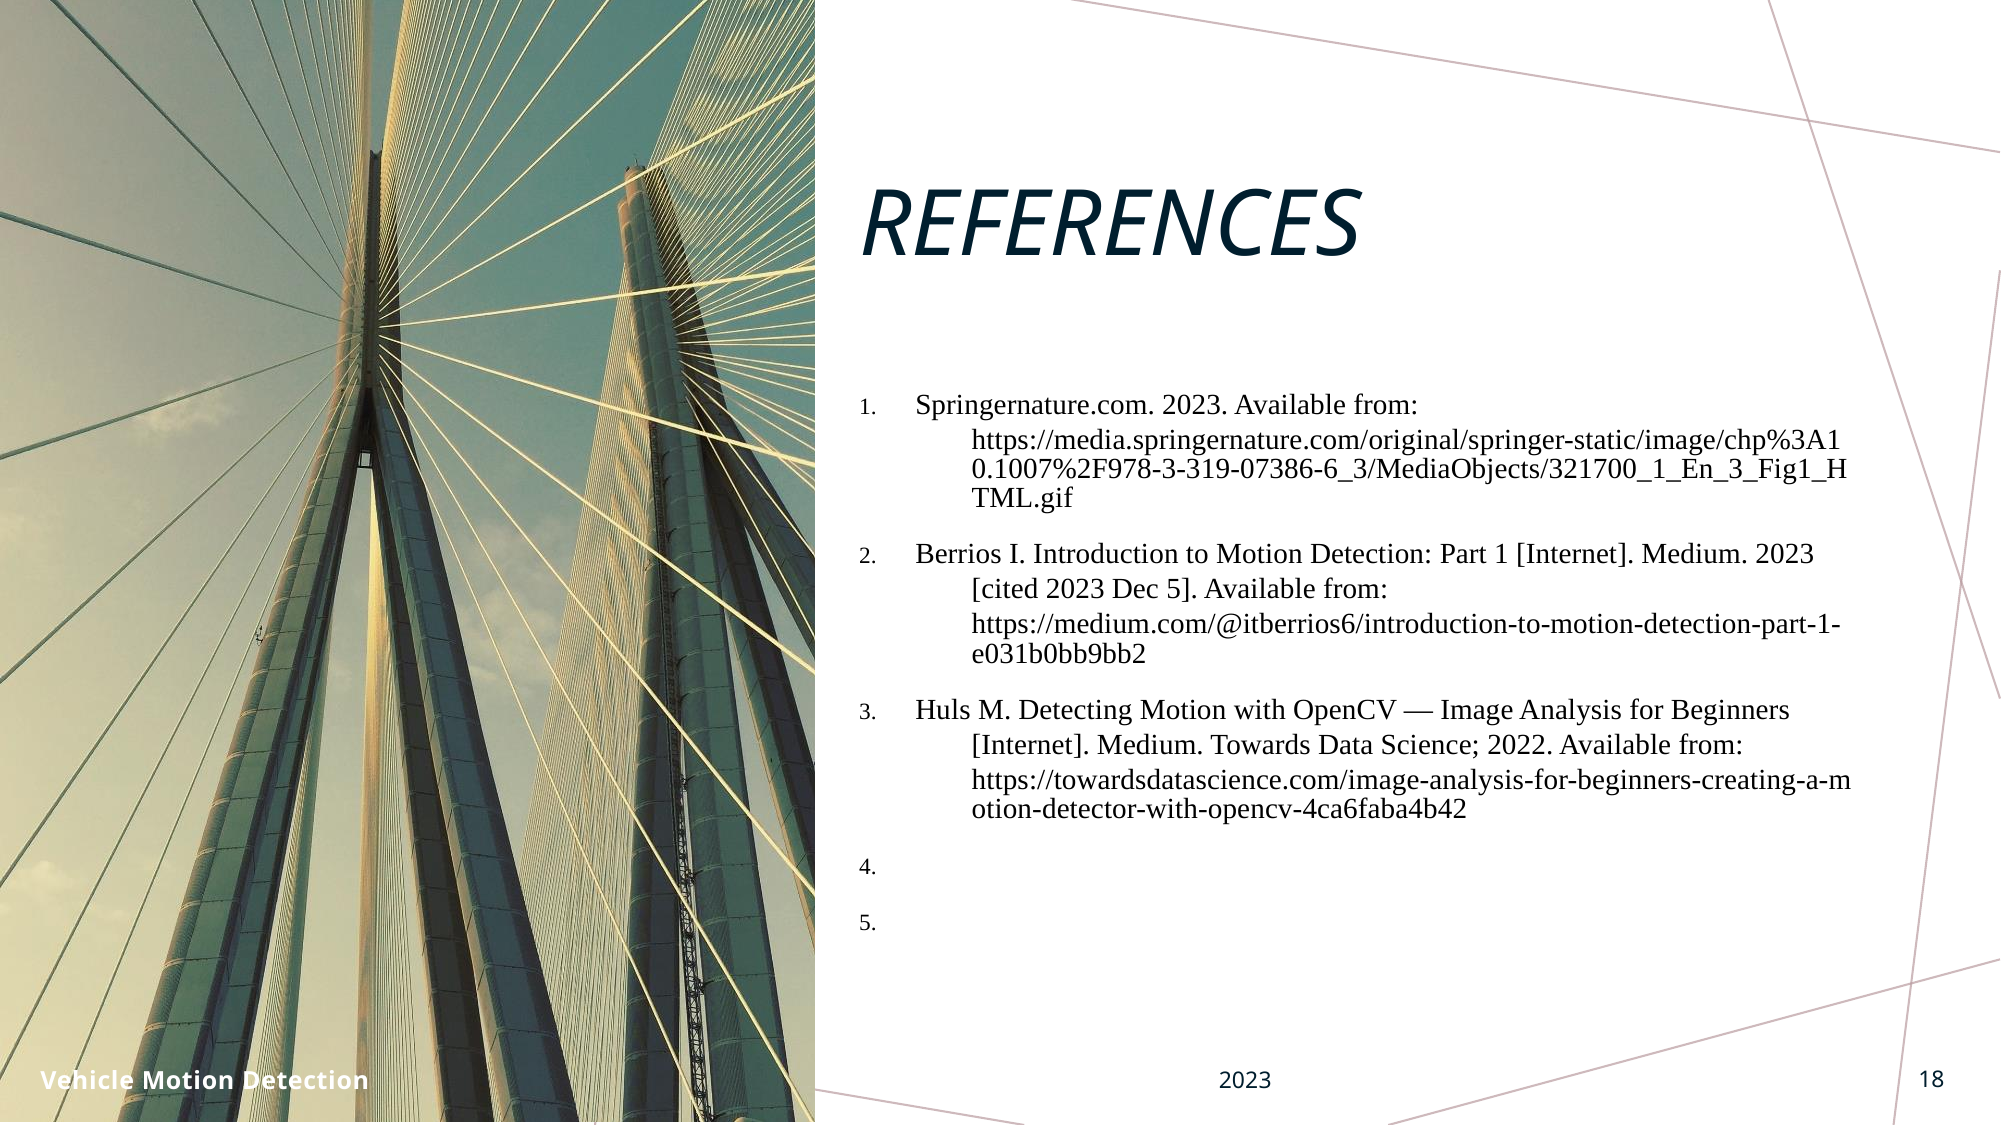

# References
Springernature.com. 2023. Available from: https://media.springernature.com/original/springer-static/image/chp%3A10.1007%2F978-3-319-07386-6_3/MediaObjects/321700_1_En_3_Fig1_HTML.gif
Berrios I. Introduction to Motion Detection: Part 1 [Internet]. Medium. 2023 [cited 2023 Dec 5]. Available from: https://medium.com/@itberrios6/introduction-to-motion-detection-part-1-e031b0bb9bb2
Huls M. Detecting Motion with OpenCV — Image Analysis for Beginners [Internet]. Medium. Towards Data Science; 2022. Available from: https://towardsdatascience.com/image-analysis-for-beginners-creating-a-motion-detector-with-opencv-4ca6faba4b42
Vehicle Motion Detection
2023